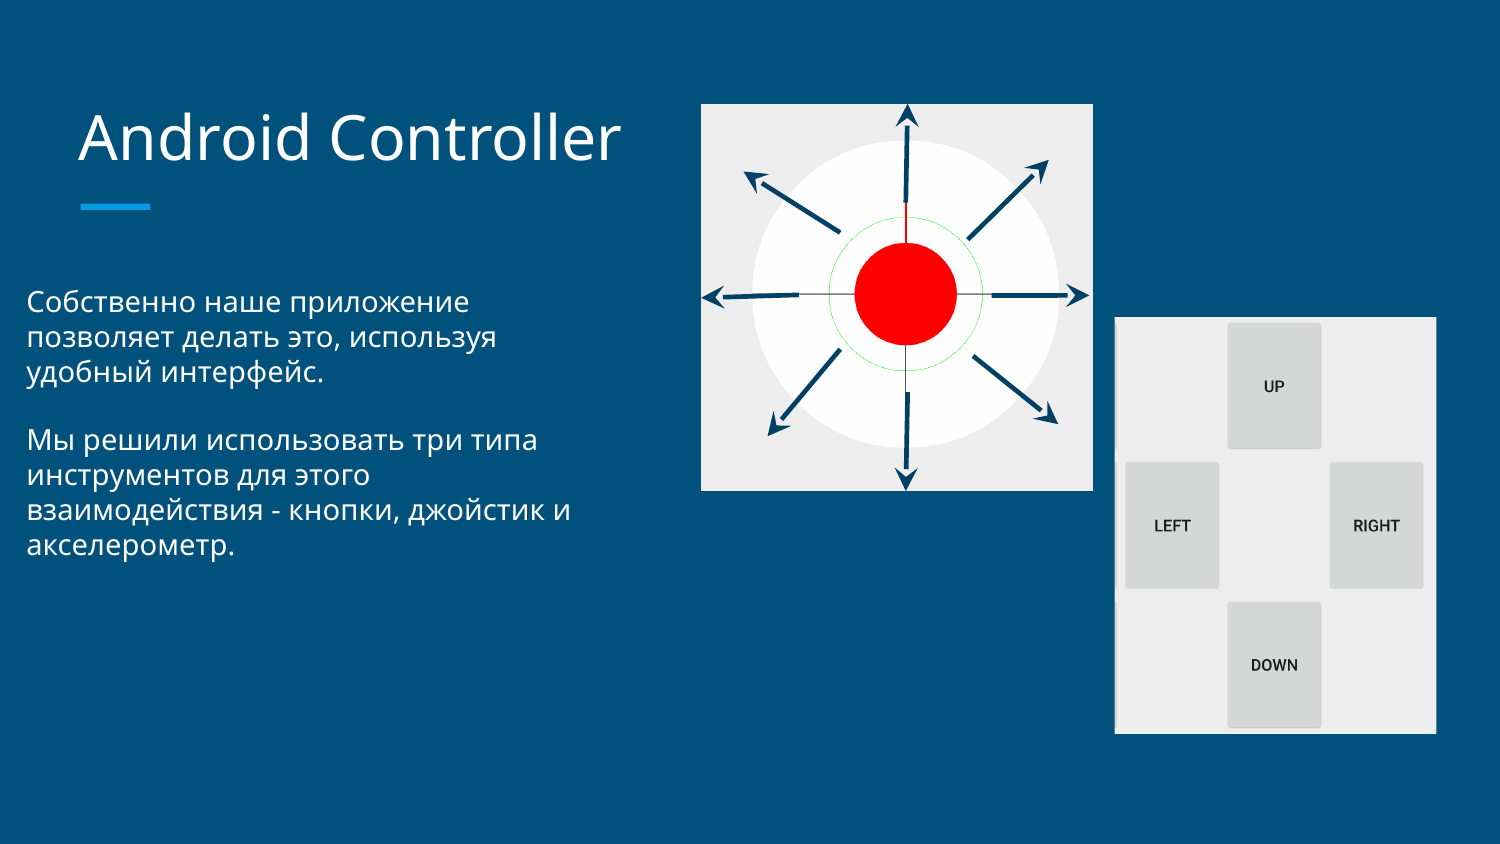

# Android Controller
Собственно наше приложение позволяет делать это, используя удобный интерфейс.
Мы решили использовать три типа инструментов для этого взаимодействия - кнопки, джойстик и акселерометр.